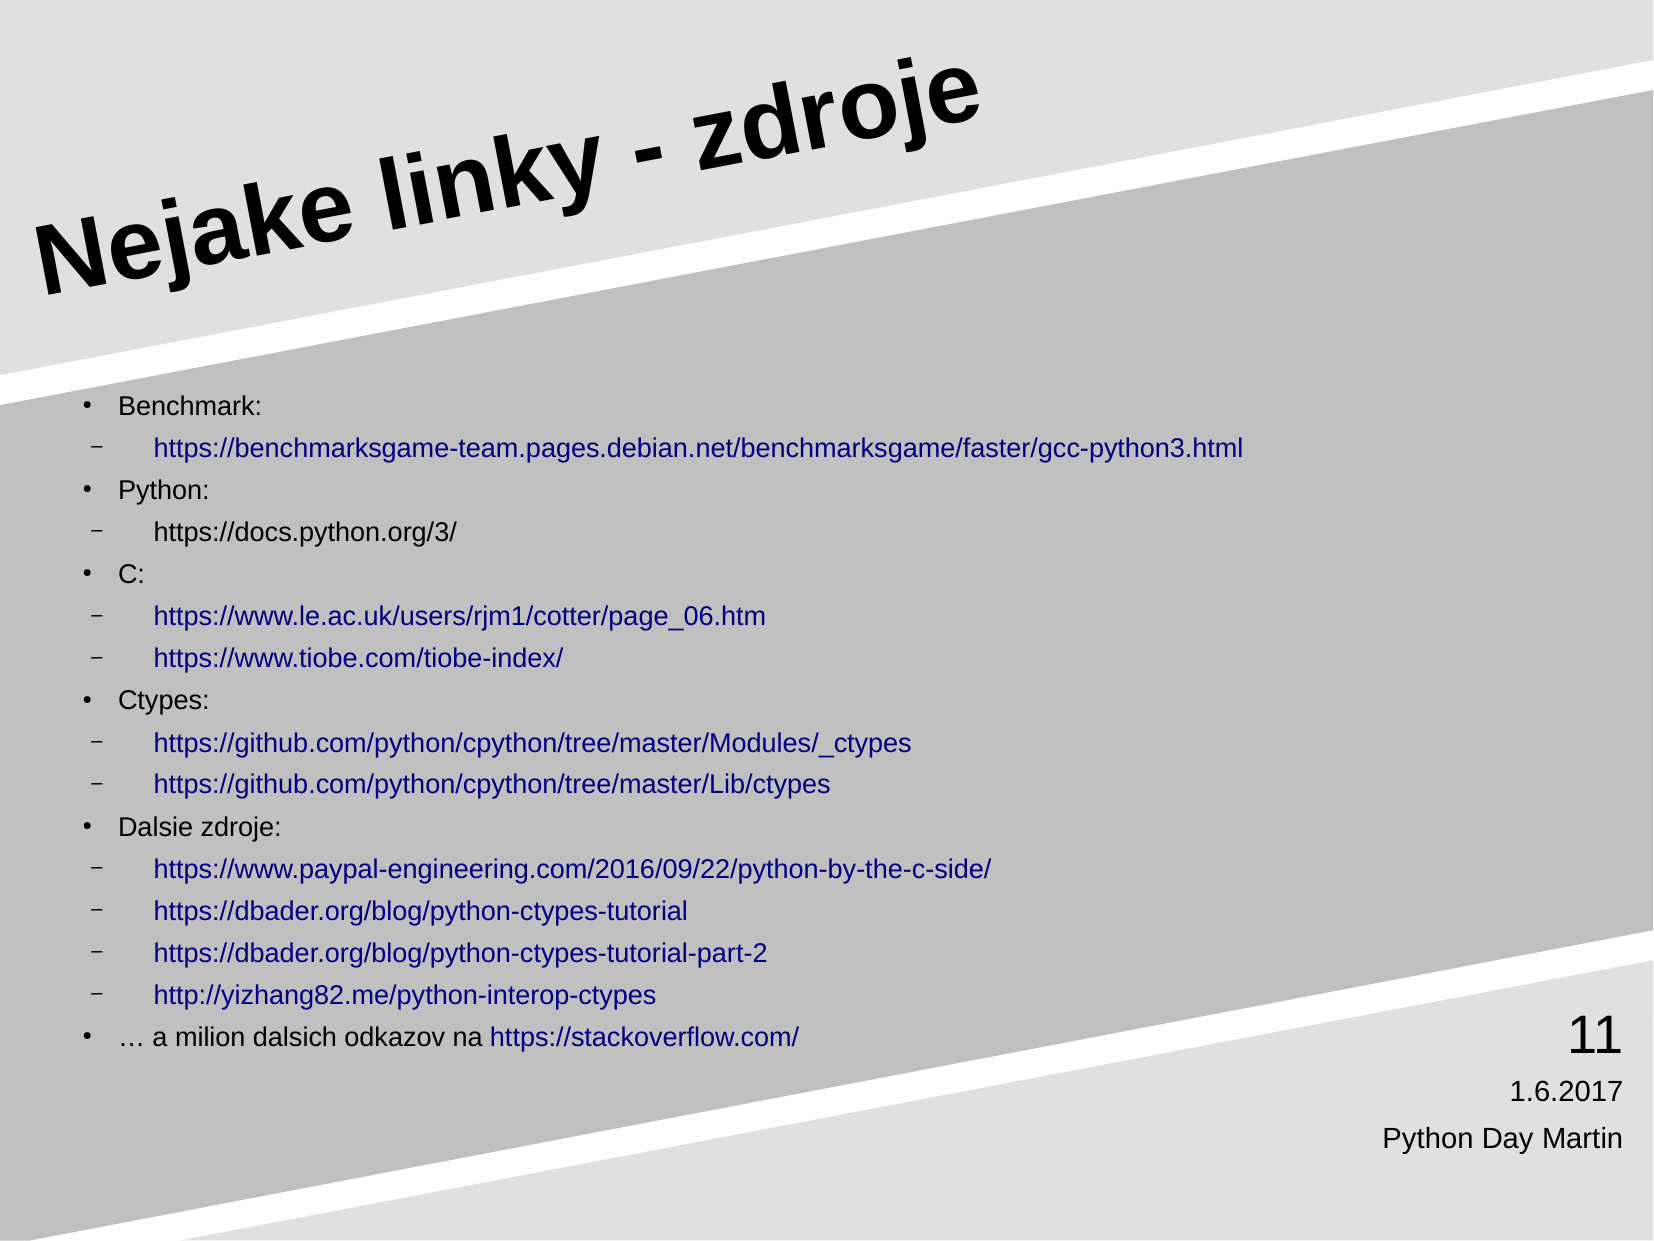

# Nejake linky - zdroje
Benchmark:
https://benchmarksgame-team.pages.debian.net/benchmarksgame/faster/gcc-python3.html
Python:
https://docs.python.org/3/
C:
https://www.le.ac.uk/users/rjm1/cotter/page_06.htm
https://www.tiobe.com/tiobe-index/
Ctypes:
https://github.com/python/cpython/tree/master/Modules/_ctypes
https://github.com/python/cpython/tree/master/Lib/ctypes
Dalsie zdroje:
https://www.paypal-engineering.com/2016/09/22/python-by-the-c-side/
https://dbader.org/blog/python-ctypes-tutorial
https://dbader.org/blog/python-ctypes-tutorial-part-2
http://yizhang82.me/python-interop-ctypes
… a milion dalsich odkazov na https://stackoverflow.com/
11
Your footer here.